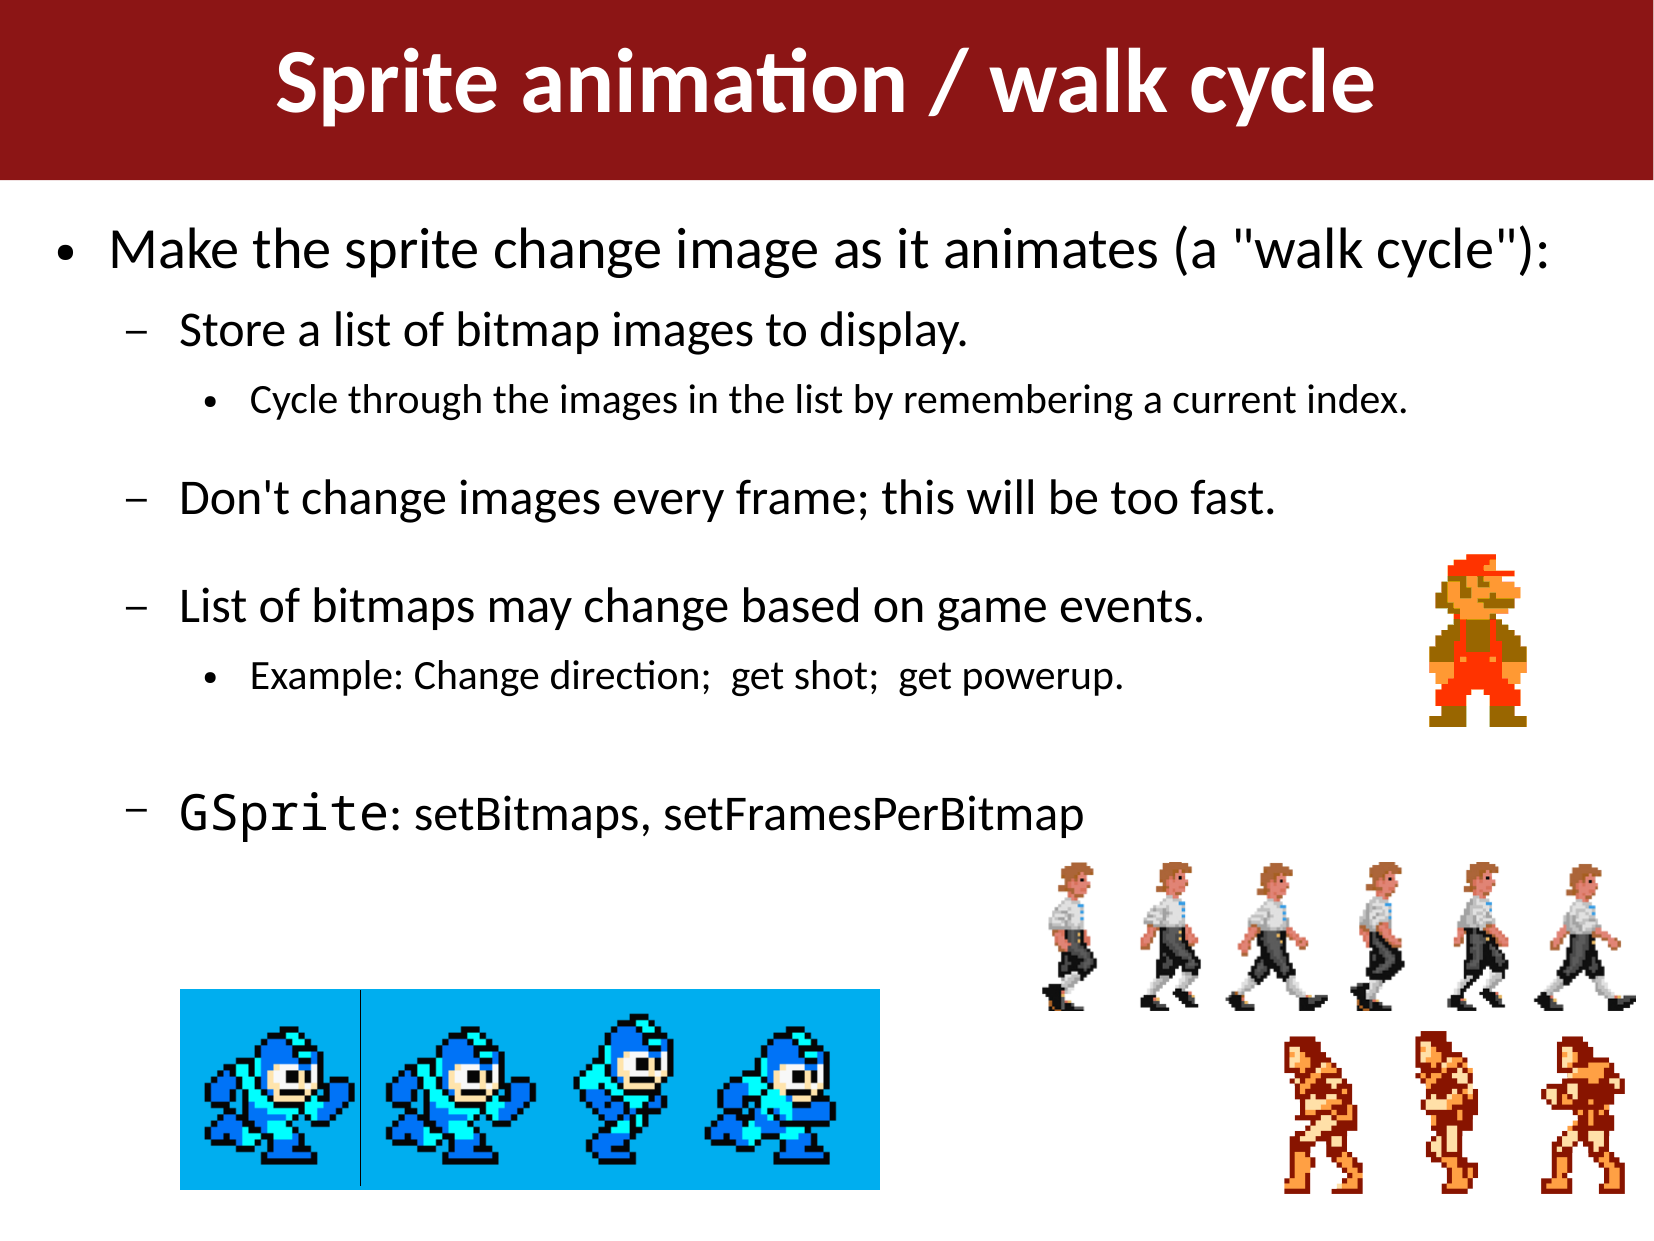

# Sprite animation / walk cycle
Make the sprite change image as it animates (a "walk cycle"):
Store a list of bitmap images to display.
Cycle through the images in the list by remembering a current index.
Don't change images every frame; this will be too fast.
List of bitmaps may change based on game events.
Example: Change direction; get shot; get powerup.
GSprite: setBitmaps, setFramesPerBitmap